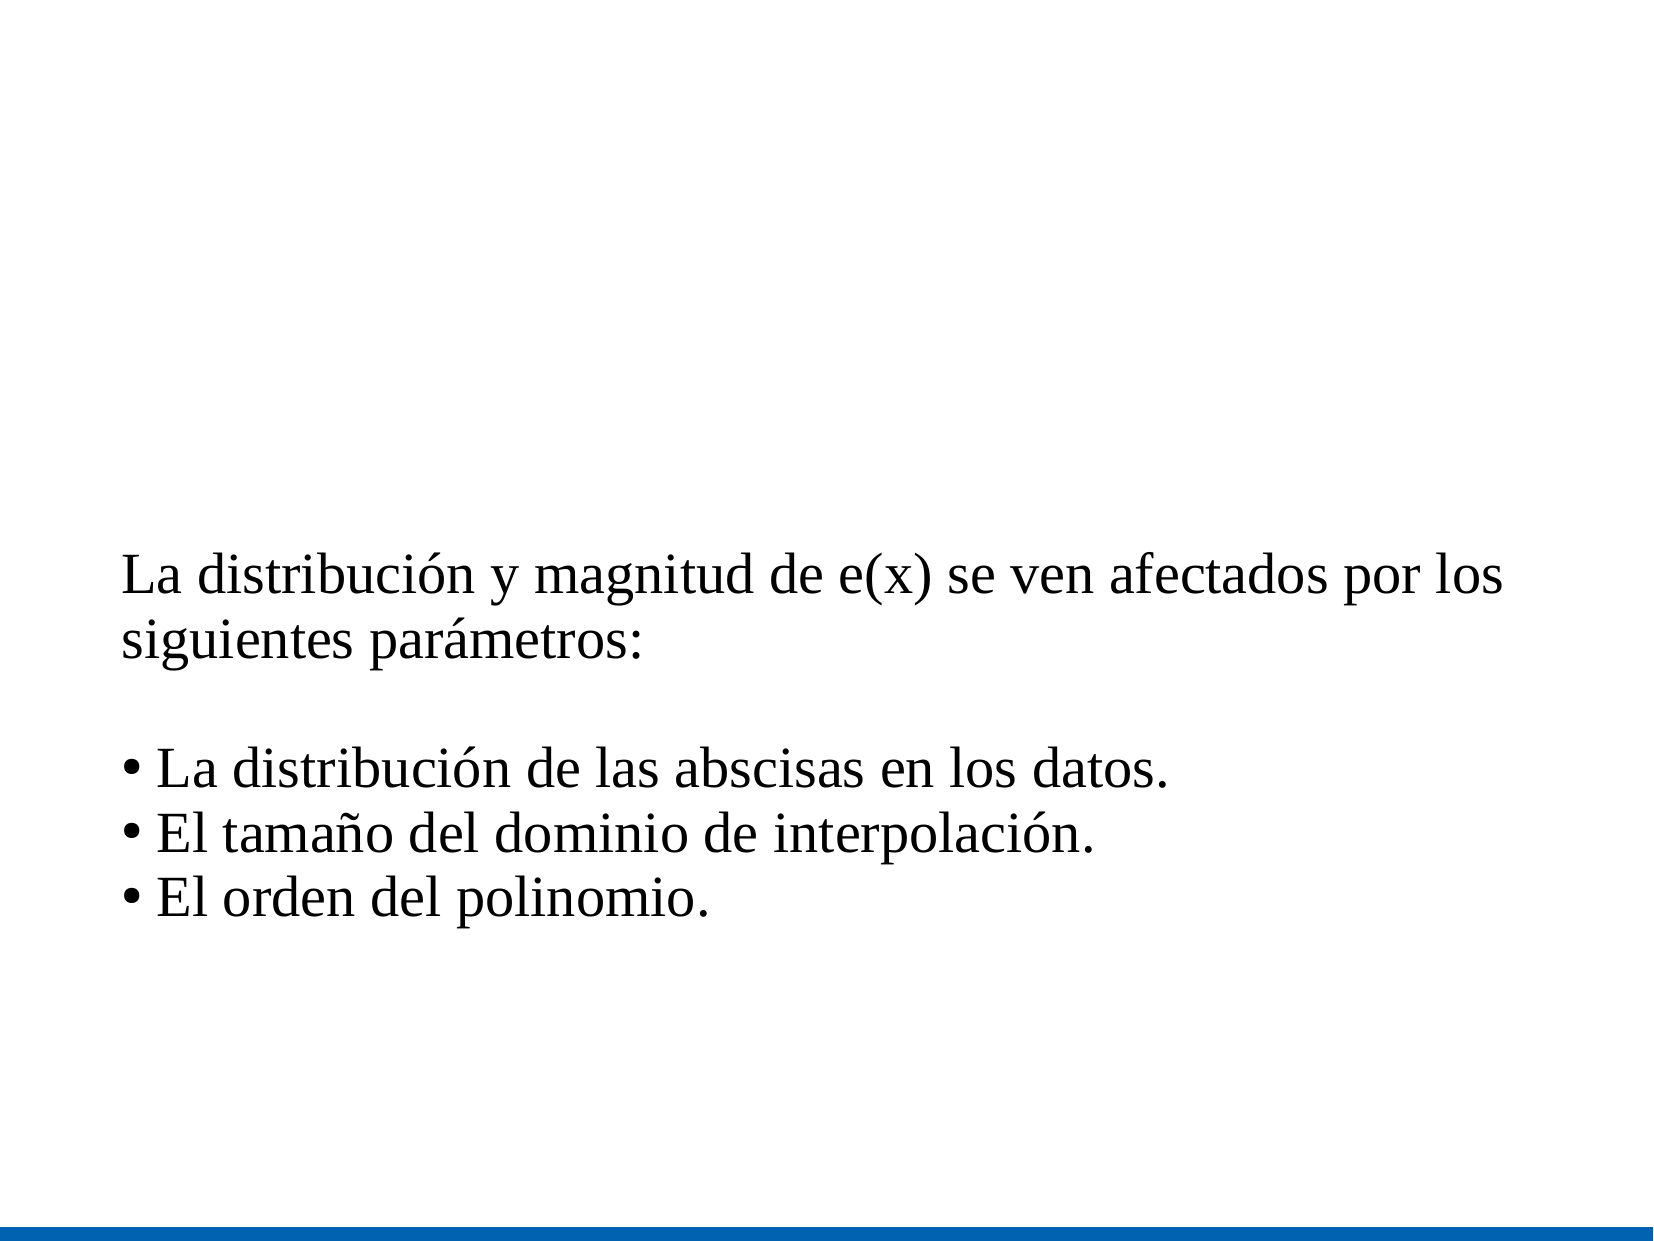

#
La distribución y magnitud de e(x) se ven afectados por los siguientes parámetros:
 La distribución de las abscisas en los datos.
 El tamaño del dominio de interpolación.
 El orden del polinomio.